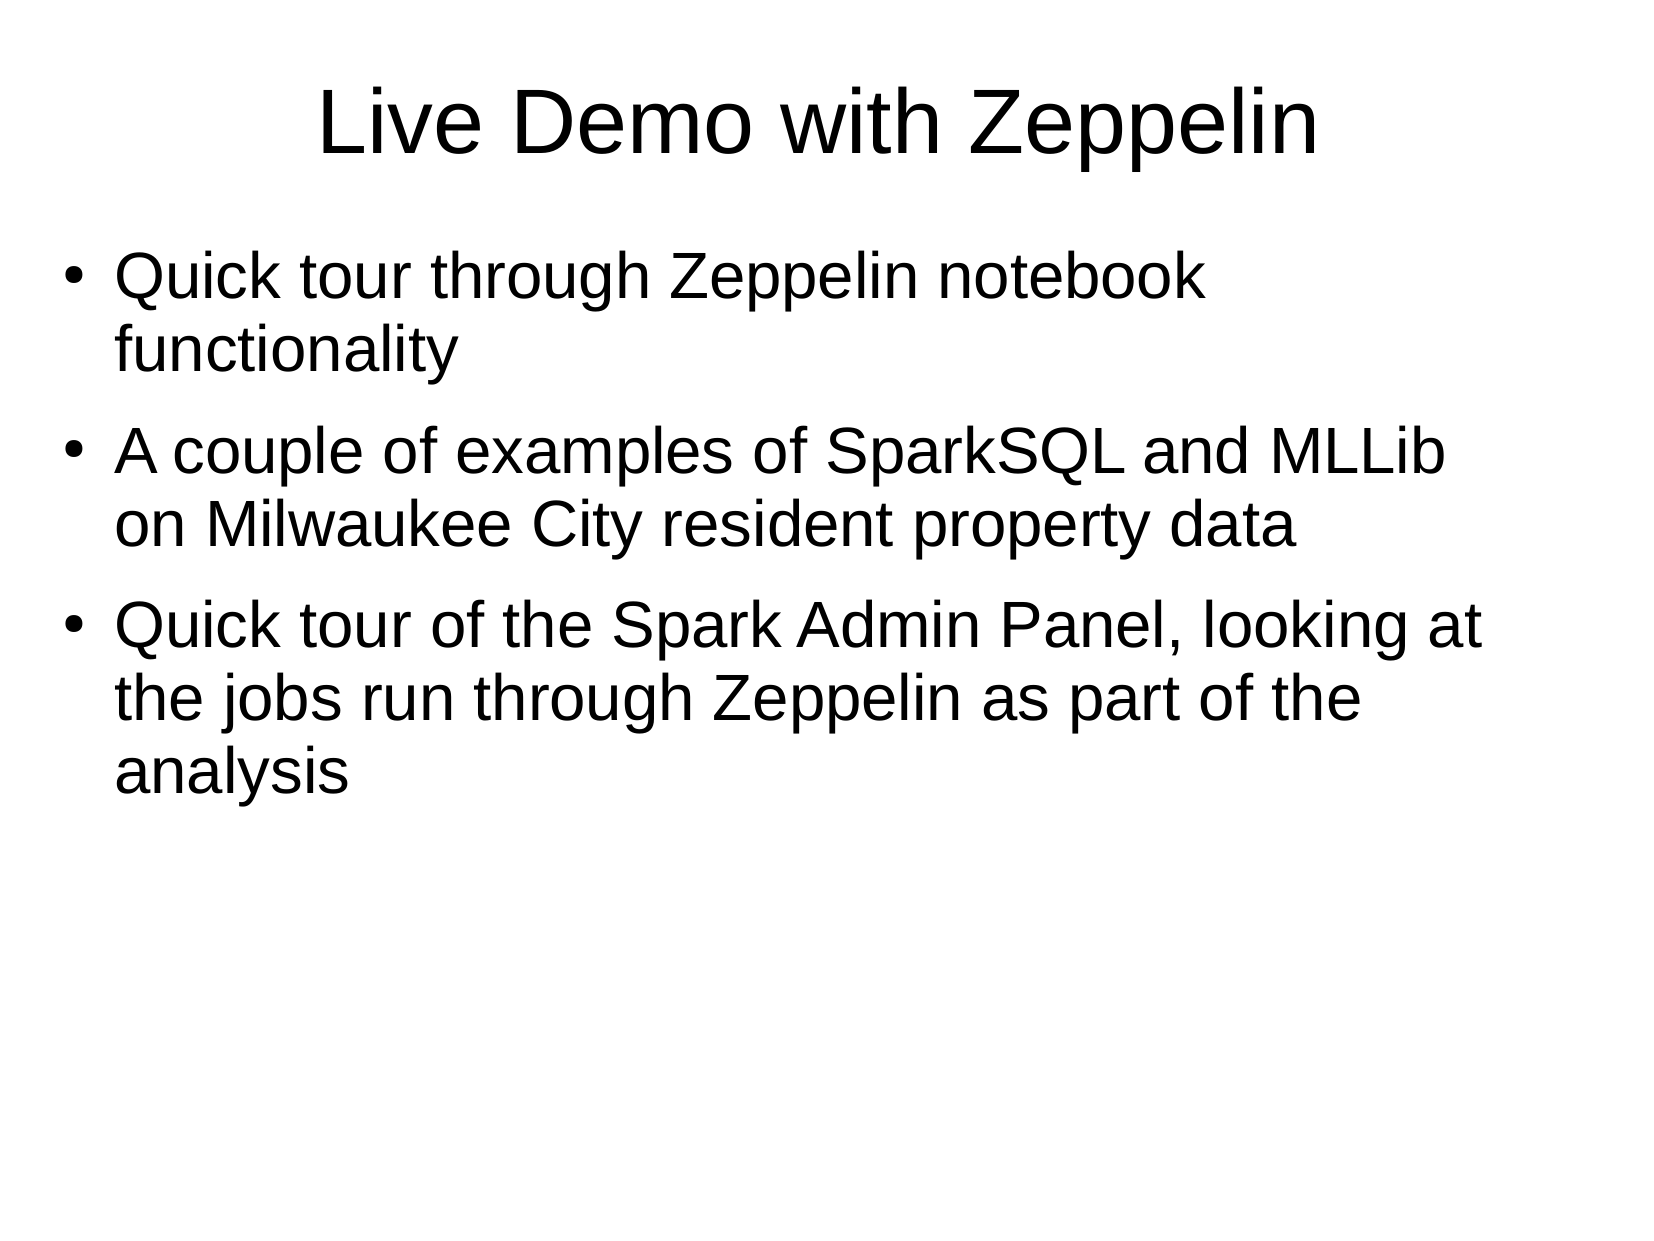

Live Demo with Zeppelin
# Quick tour through Zeppelin notebook functionality
A couple of examples of SparkSQL and MLLib on Milwaukee City resident property data
Quick tour of the Spark Admin Panel, looking at the jobs run through Zeppelin as part of the analysis